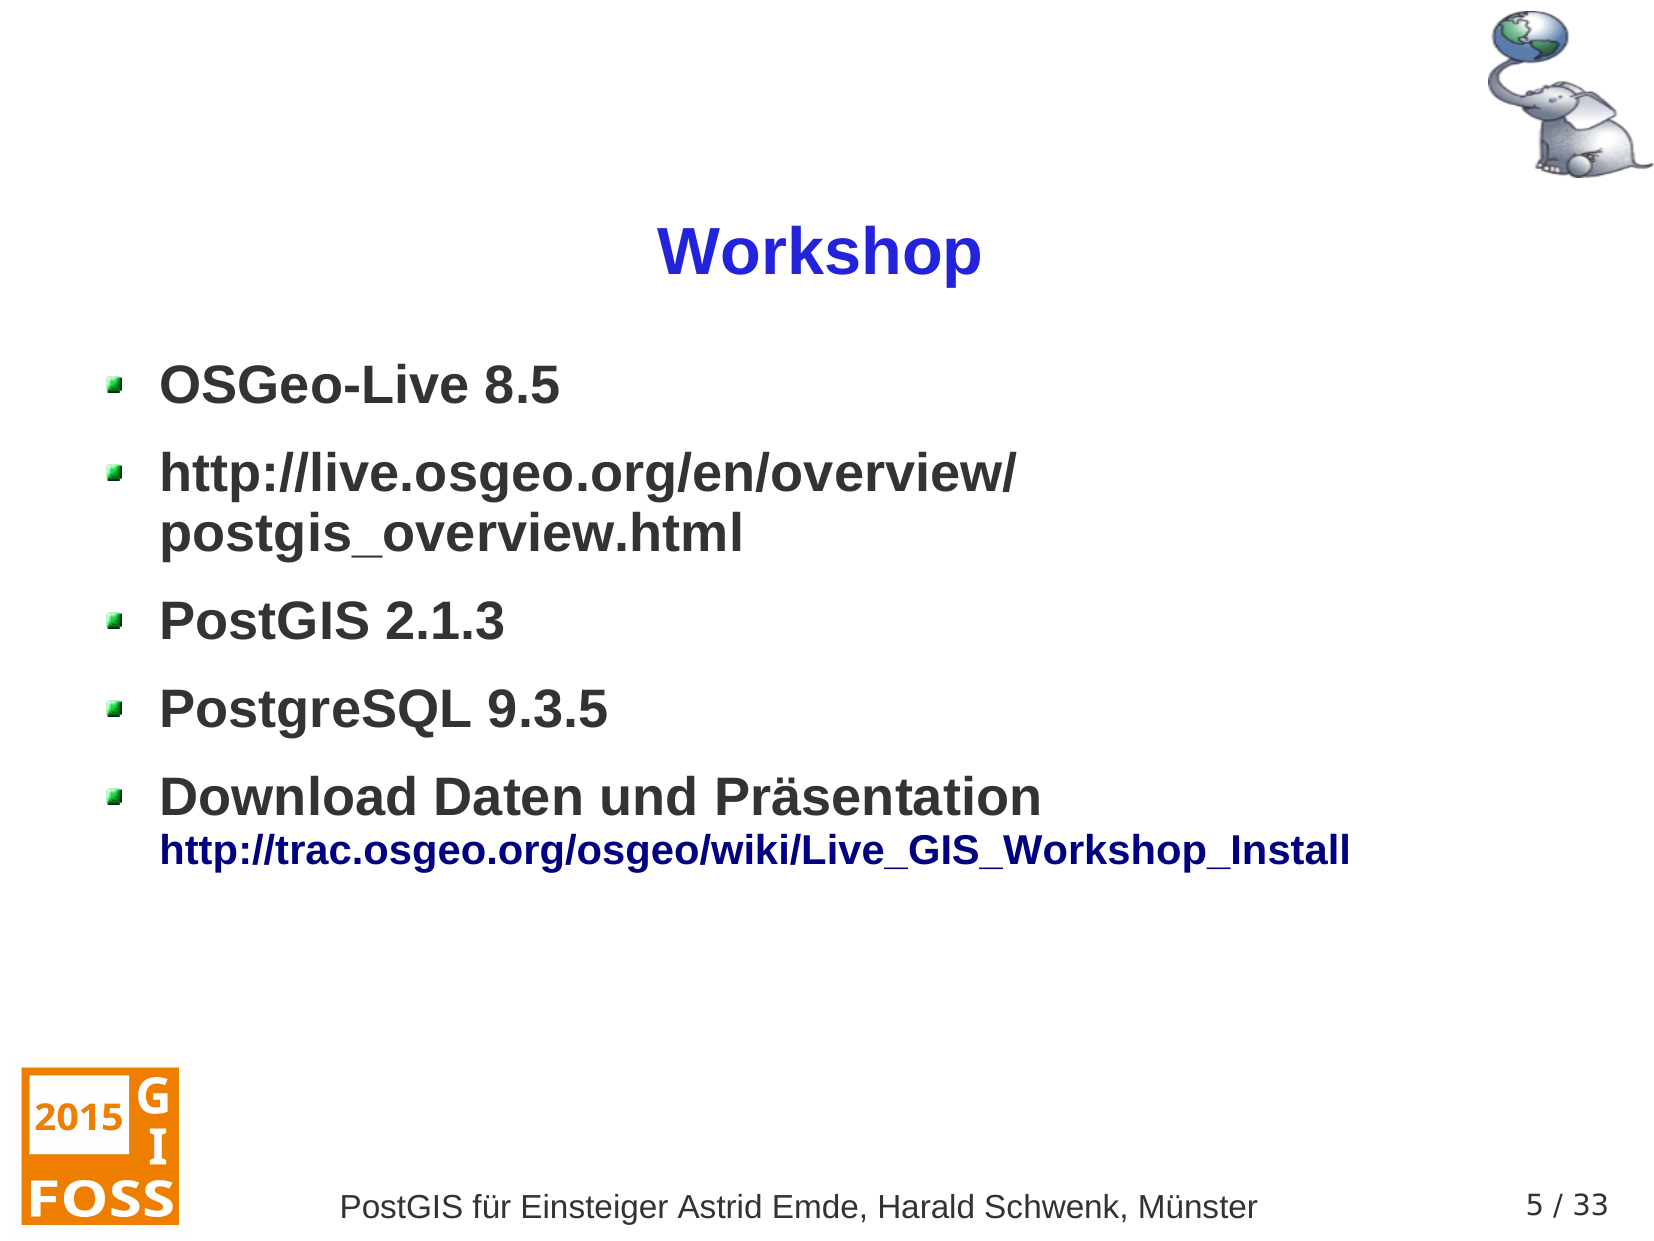

# Workshop
OSGeo-Live 8.5
http://live.osgeo.org/en/overview/postgis_overview.html
PostGIS 2.1.3
PostgreSQL 9.3.5
Download Daten und Präsentation http://trac.osgeo.org/osgeo/wiki/Live_GIS_Workshop_Install